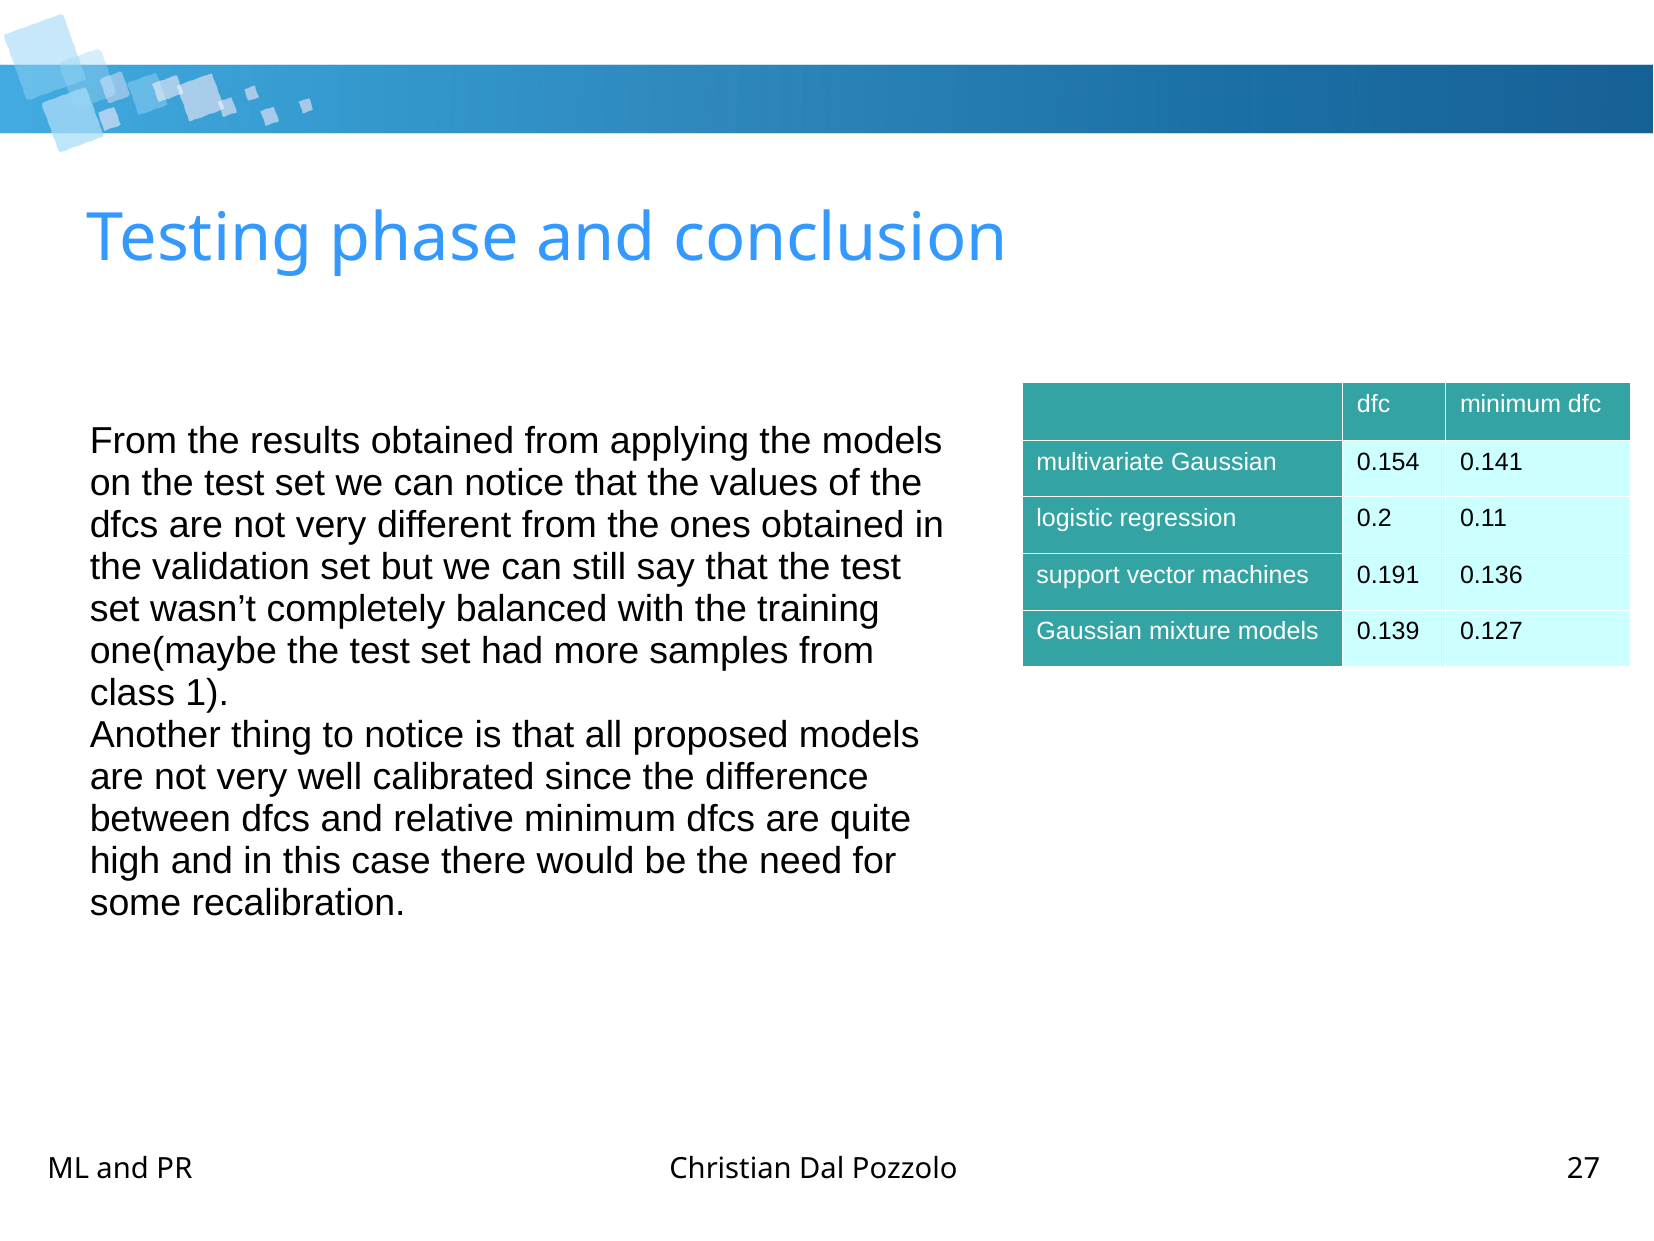

# Testing phase and conclusion
| | dfc | minimum dfc |
| --- | --- | --- |
| multivariate Gaussian | 0.154 | 0.141 |
| logistic regression | 0.2 | 0.11 |
| support vector machines | 0.191 | 0.136 |
| Gaussian mixture models | 0.139 | 0.127 |
From the results obtained from applying the models on the test set we can notice that the values of the dfcs are not very different from the ones obtained in the validation set but we can still say that the test set wasn’t completely balanced with the training one(maybe the test set had more samples from class 1).
Another thing to notice is that all proposed models are not very well calibrated since the difference between dfcs and relative minimum dfcs are quite high and in this case there would be the need for some recalibration.
ML and PR
Christian Dal Pozzolo
27